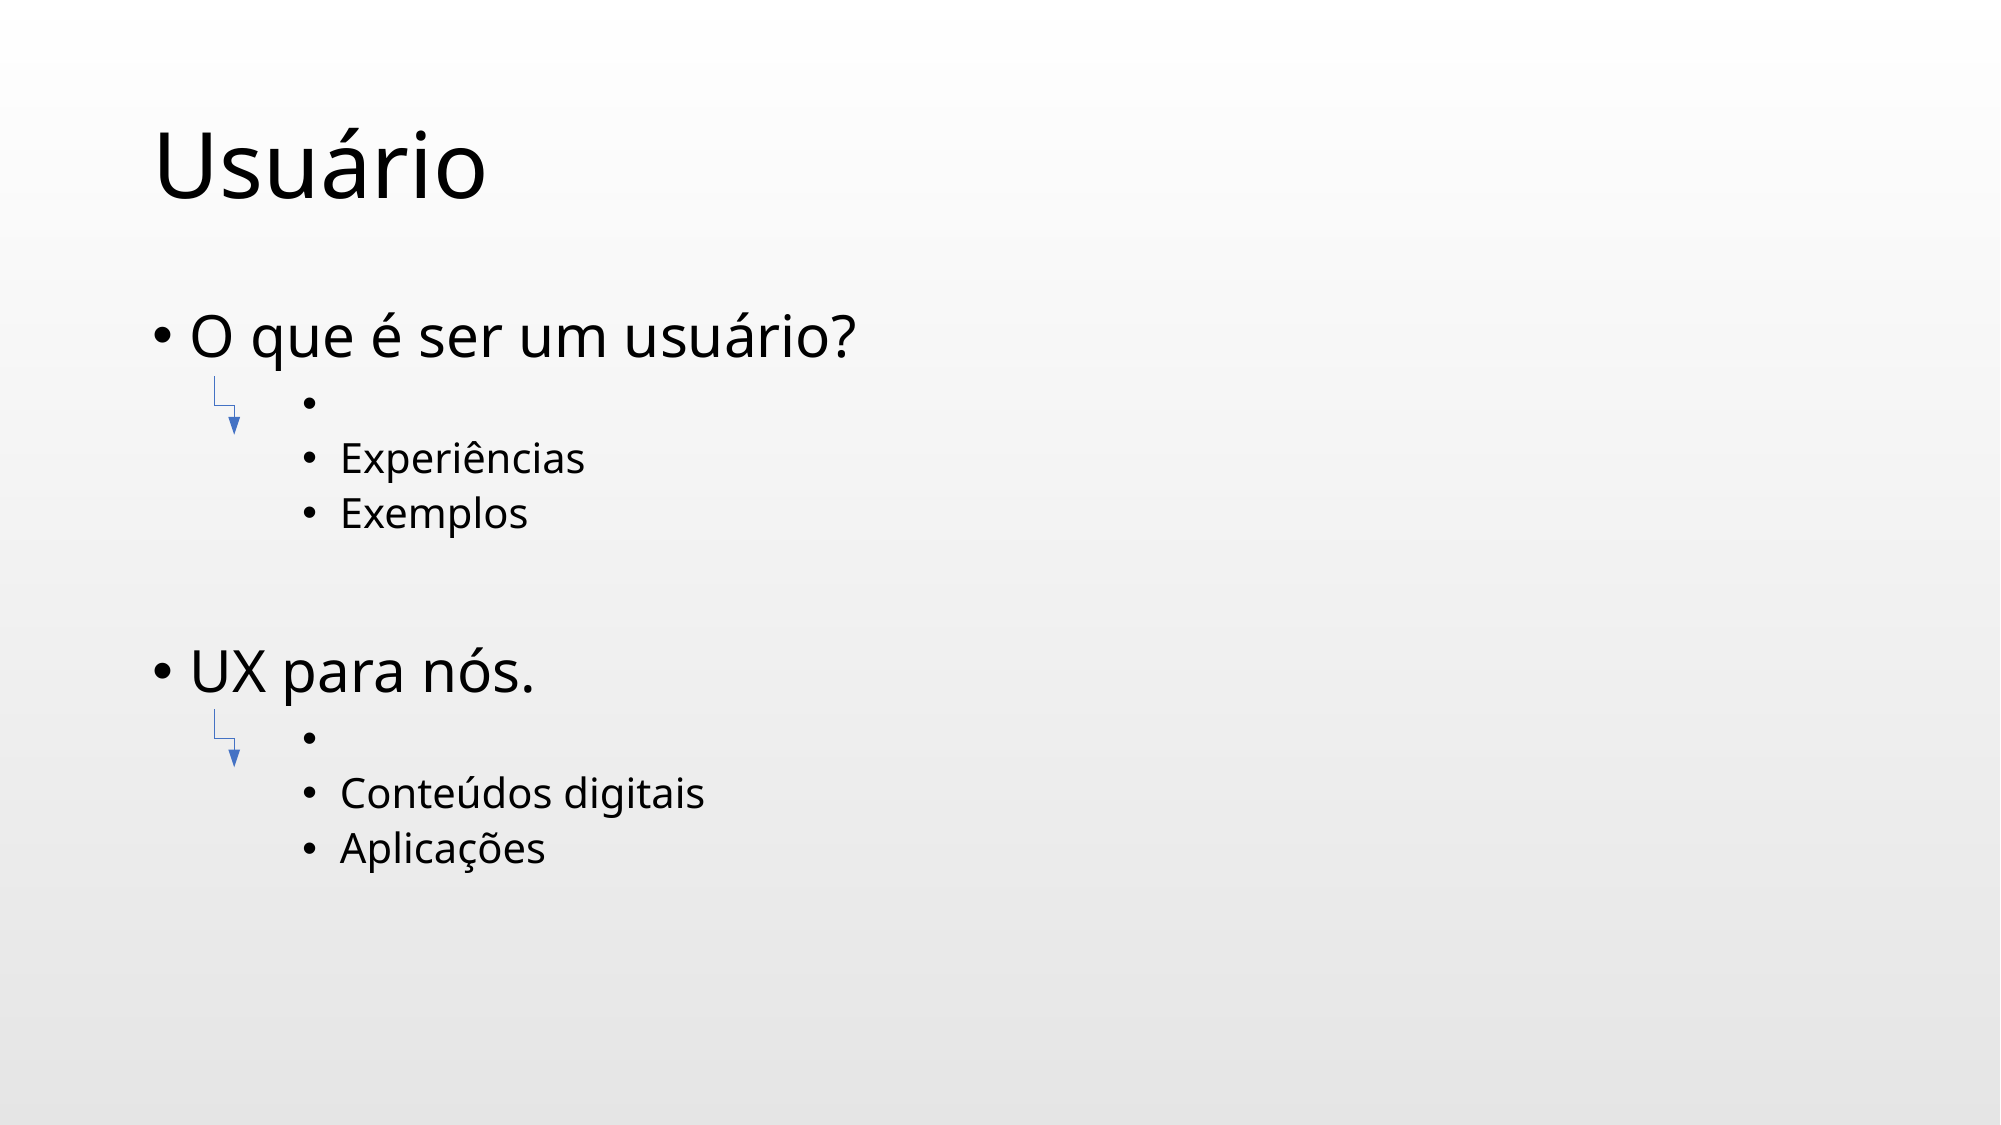

# Usuário
O que é ser um usuário?
Experiências
Exemplos
UX para nós.
Conteúdos digitais
Aplicações